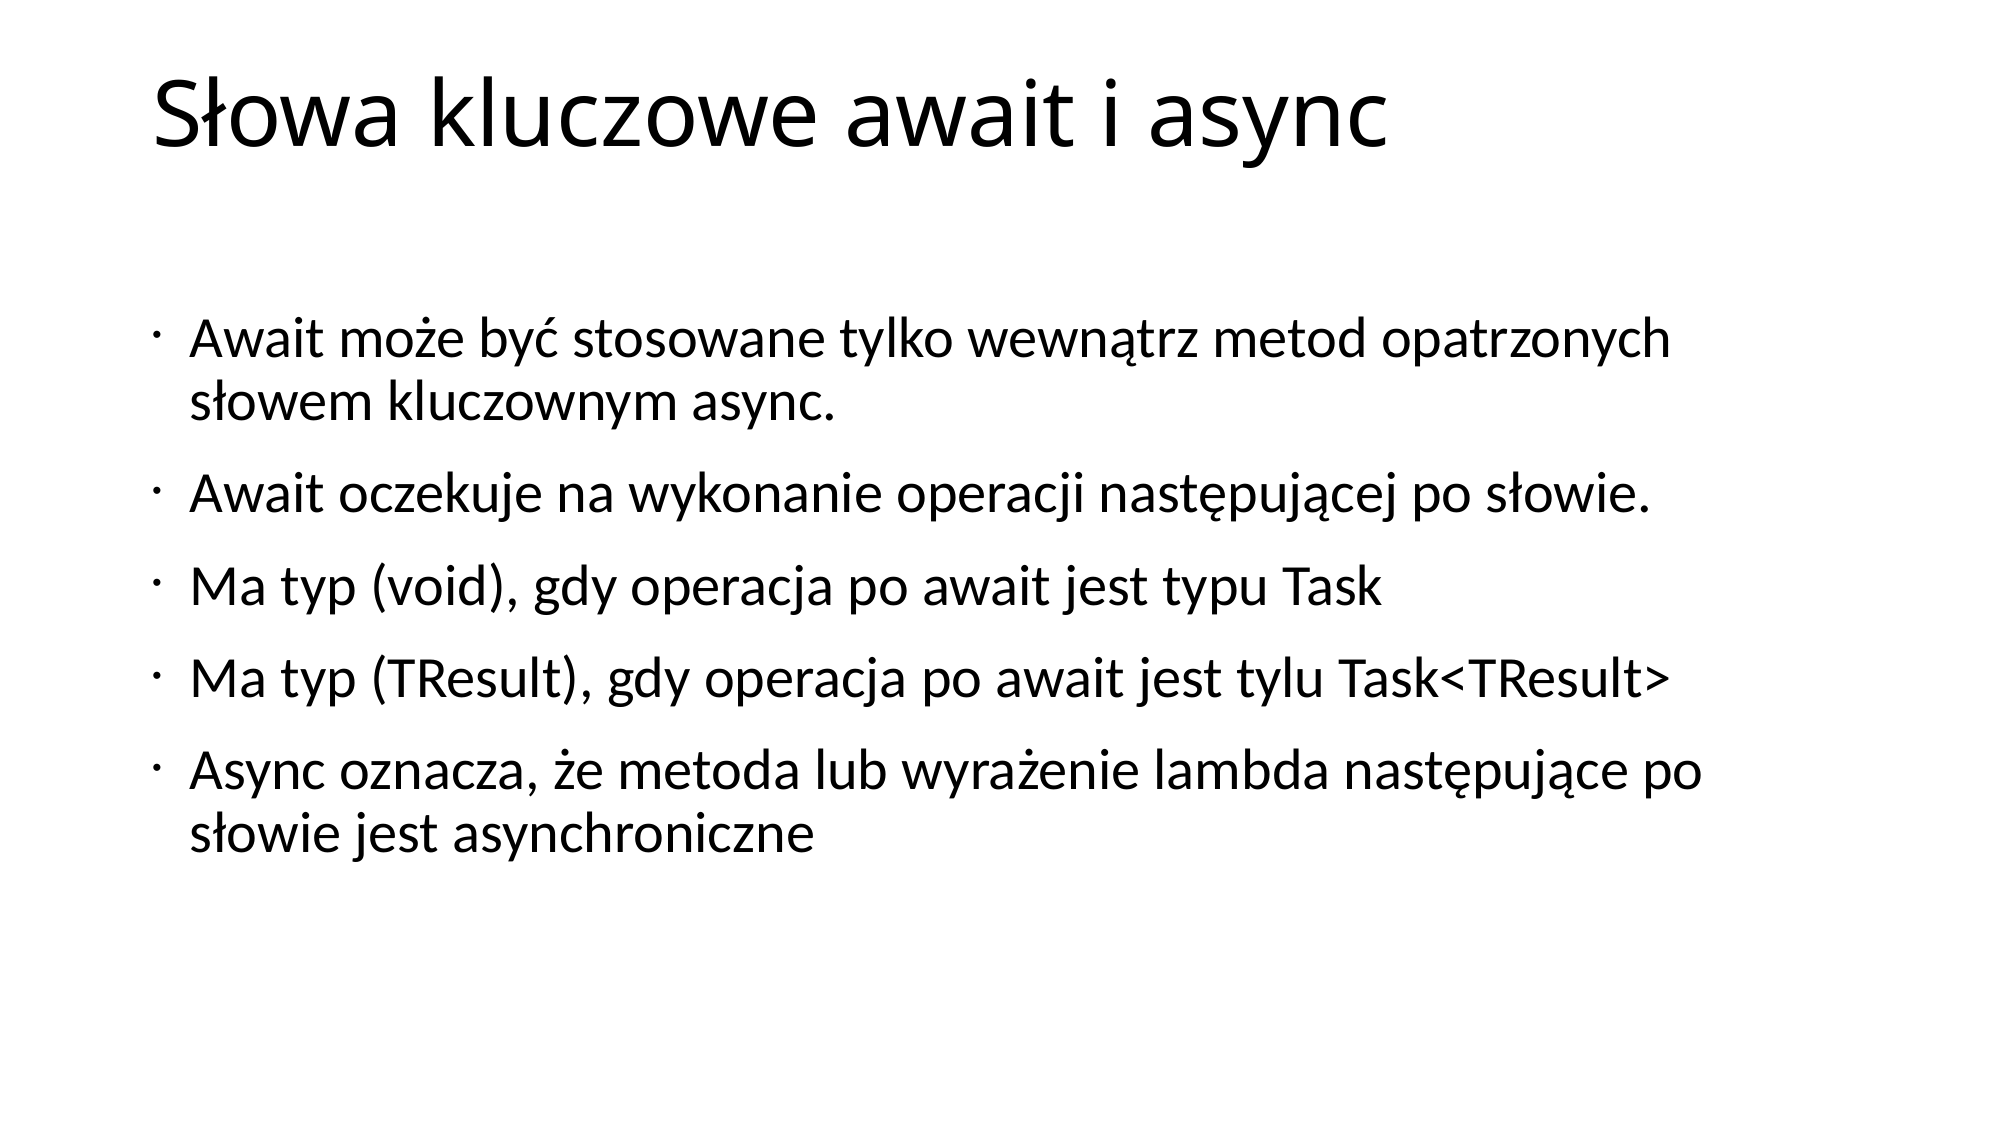

# Słowa kluczowe await i async
Await może być stosowane tylko wewnątrz metod opatrzonych słowem kluczownym async.
Await oczekuje na wykonanie operacji następującej po słowie.
Ma typ (void), gdy operacja po await jest typu Task
Ma typ (TResult), gdy operacja po await jest tylu Task<TResult>
Async oznacza, że metoda lub wyrażenie lambda następujące po słowie jest asynchroniczne